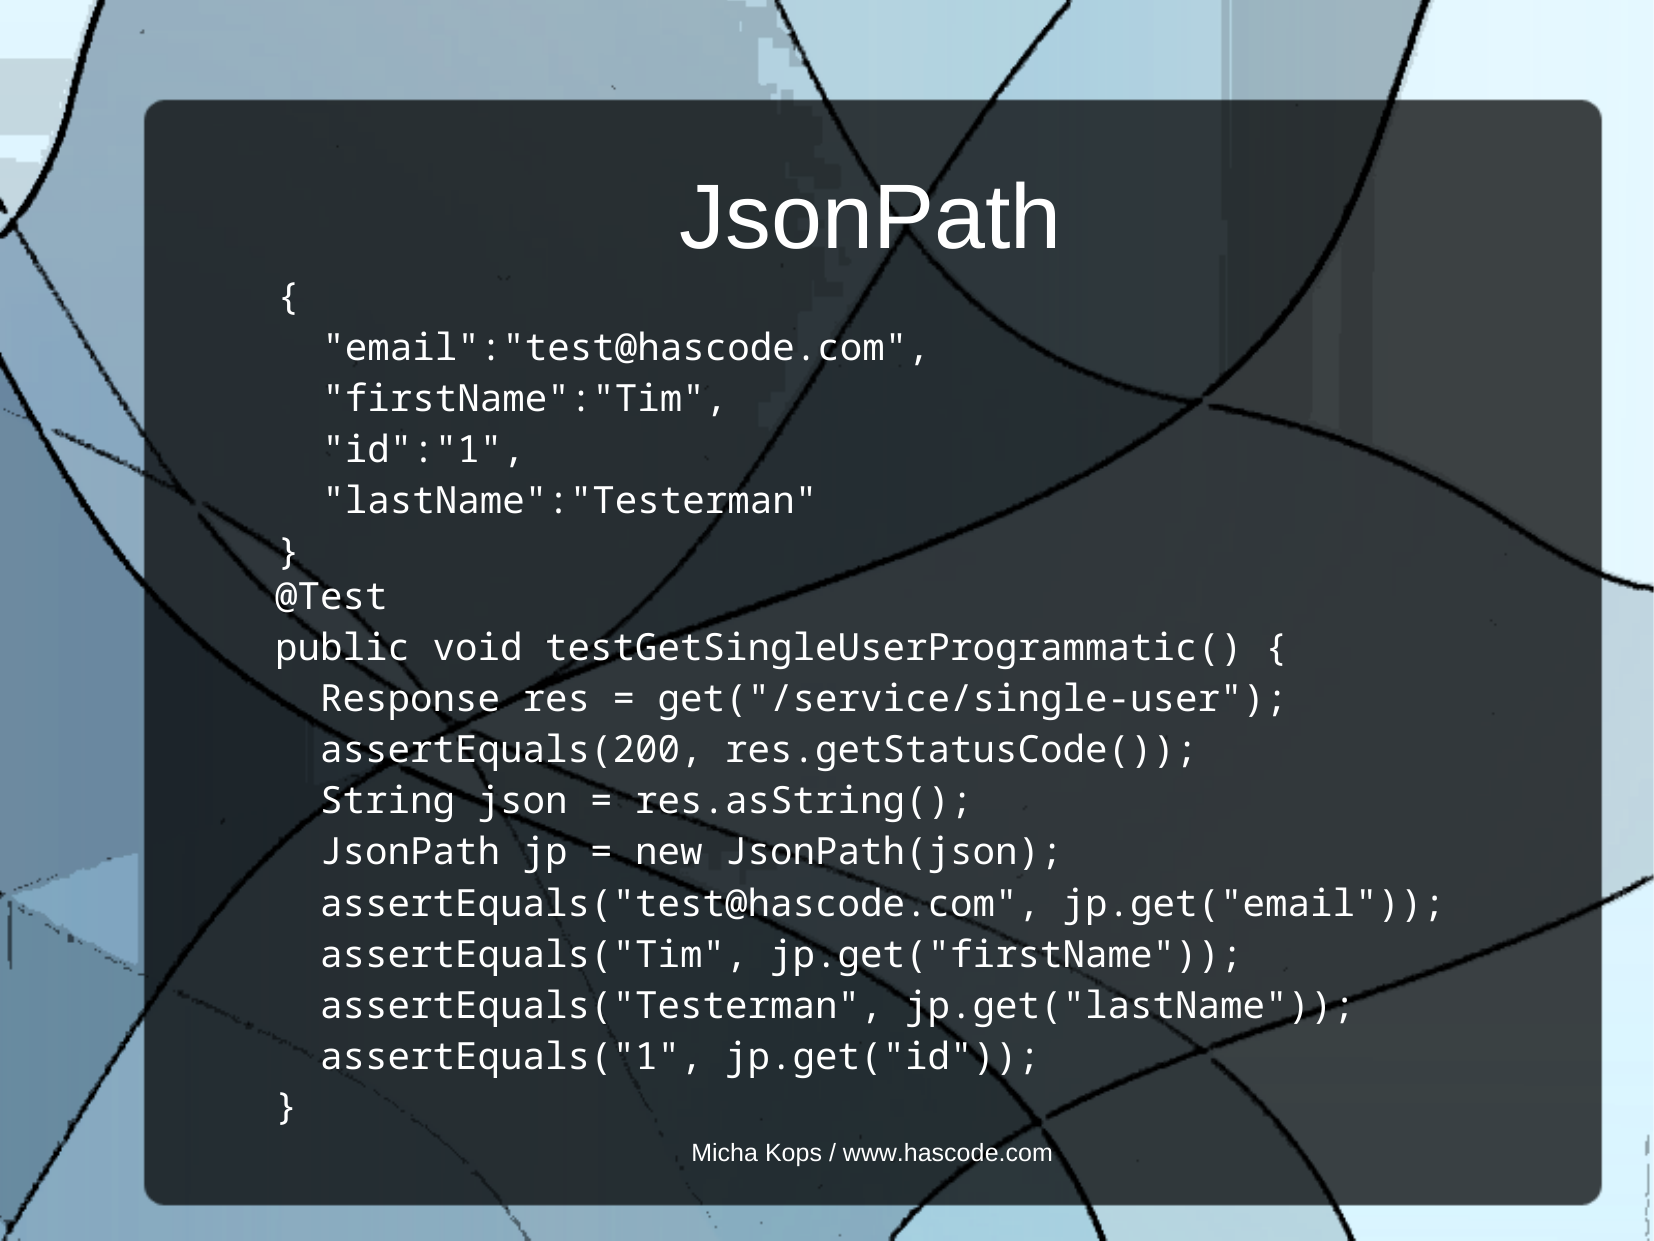

# JsonPath
{
 "email":"test@hascode.com",
 "firstName":"Tim",
 "id":"1",
 "lastName":"Testerman"
}
@Test
public void testGetSingleUserProgrammatic() {
 Response res = get("/service/single-user");
 assertEquals(200, res.getStatusCode());
 String json = res.asString();
 JsonPath jp = new JsonPath(json);
 assertEquals("test@hascode.com", jp.get("email"));
 assertEquals("Tim", jp.get("firstName"));
 assertEquals("Testerman", jp.get("lastName"));
 assertEquals("1", jp.get("id"));
}